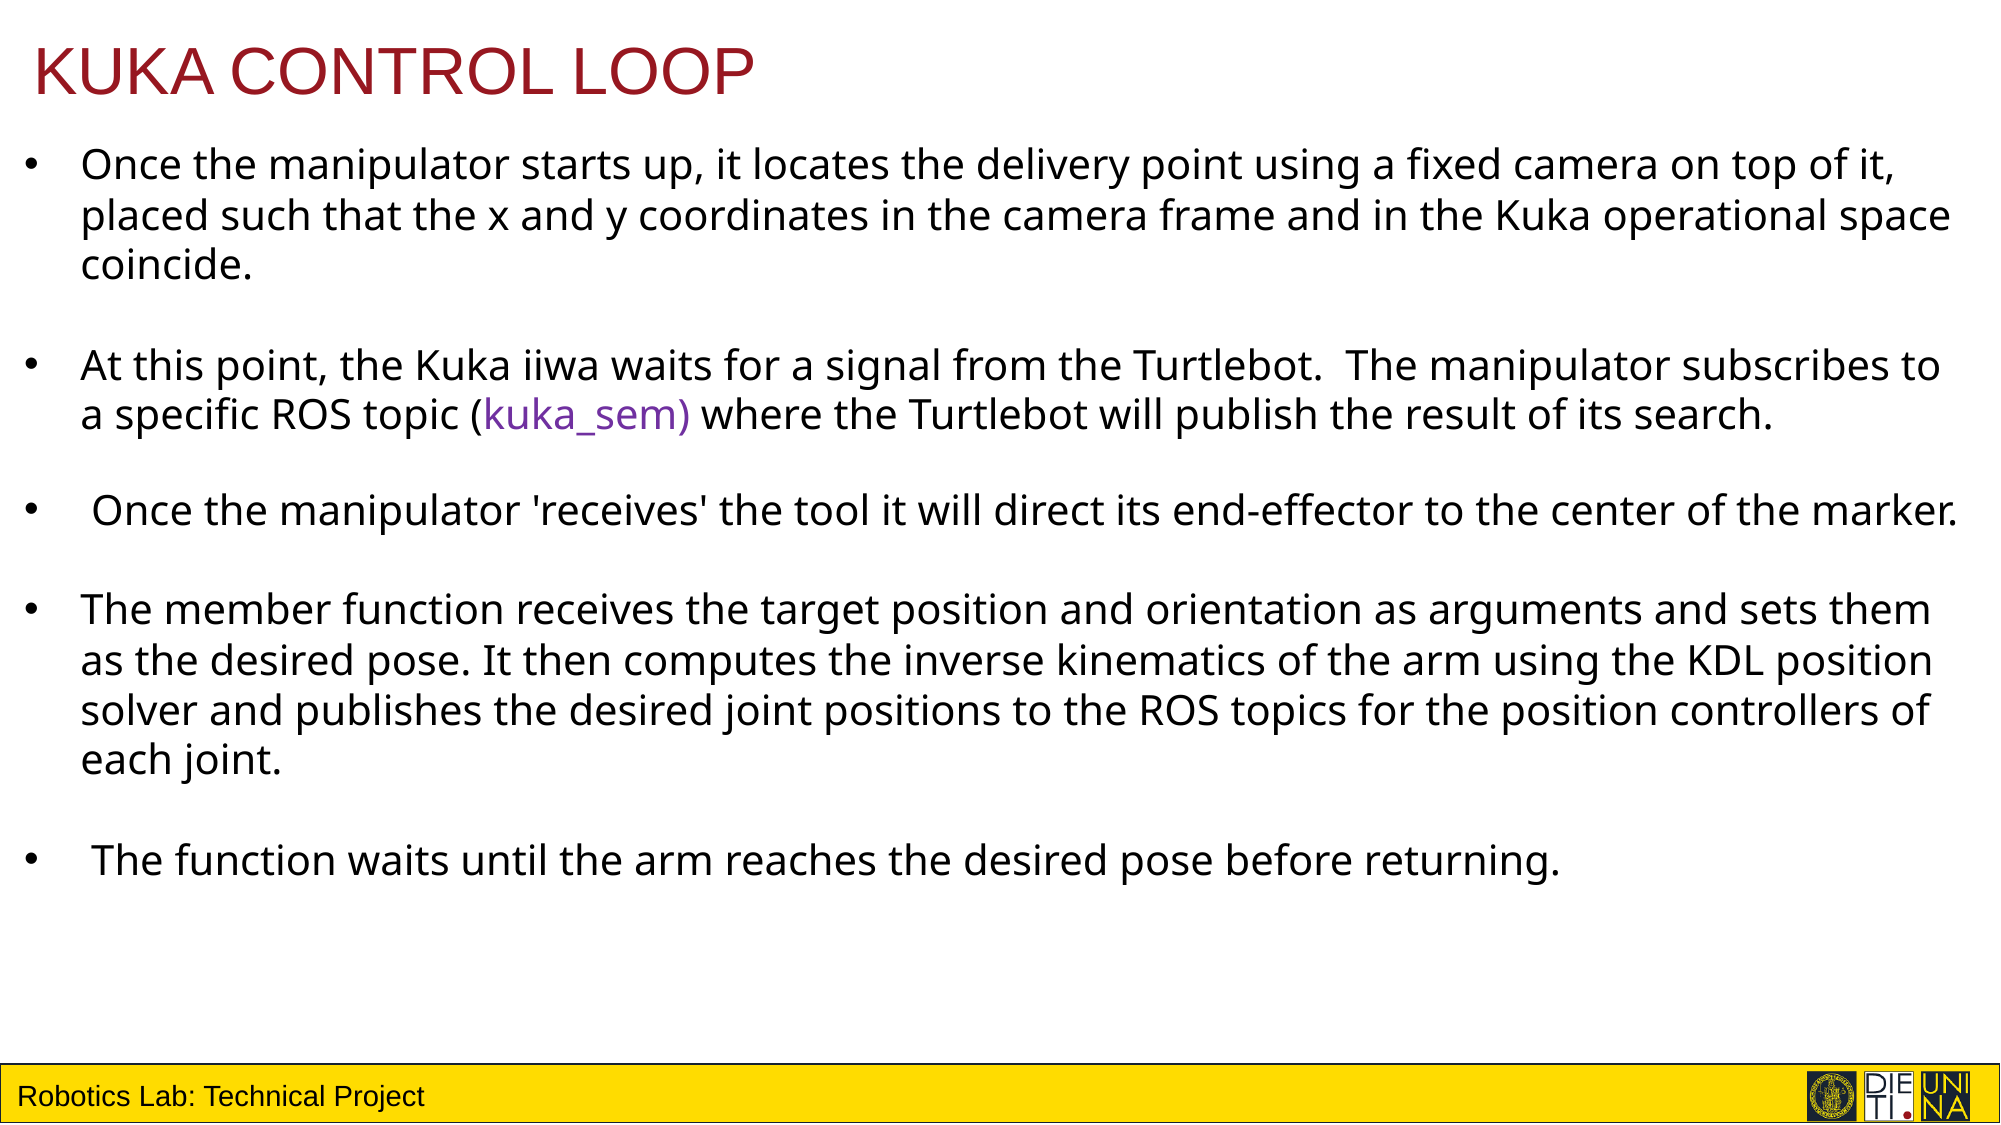

KUKA CONTROL LOOP
Once the manipulator starts up, it locates the delivery point using a fixed camera on top of it, placed such that the x and y coordinates in the camera frame and in the Kuka operational space coincide.
At this point, the Kuka iiwa waits for a signal from the Turtlebot.  The manipulator subscribes to a specific ROS topic (kuka_sem) where the Turtlebot will publish the result of its search.
 Once the manipulator 'receives' the tool it will direct its end-effector to the center of the marker.
The member function receives the target position and orientation as arguments and sets them as the desired pose. It then computes the inverse kinematics of the arm using the KDL position solver and publishes the desired joint positions to the ROS topics for the position controllers of each joint.
 The function waits until the arm reaches the desired pose before returning.
Robotics Lab: Technical Project